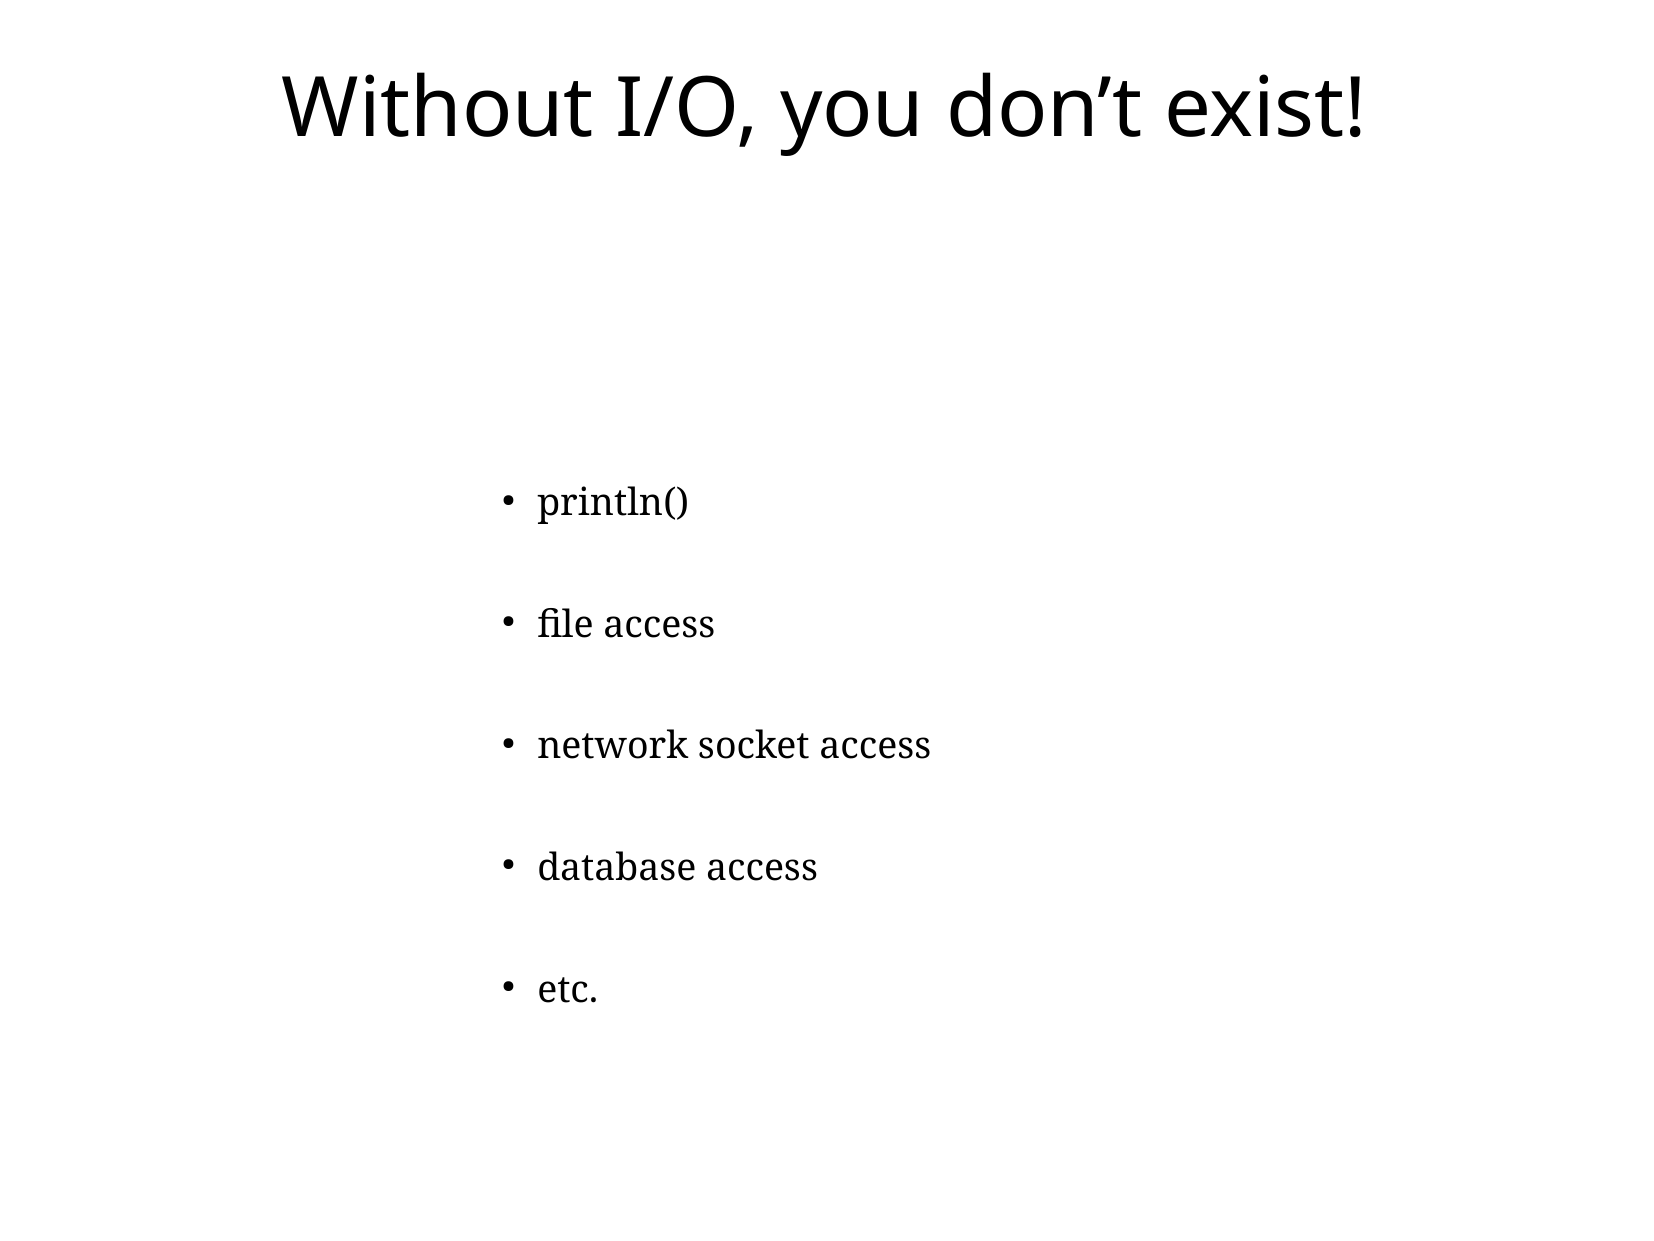

Without I/O, you don’t exist!
println()
file access
network socket access
database access
etc.